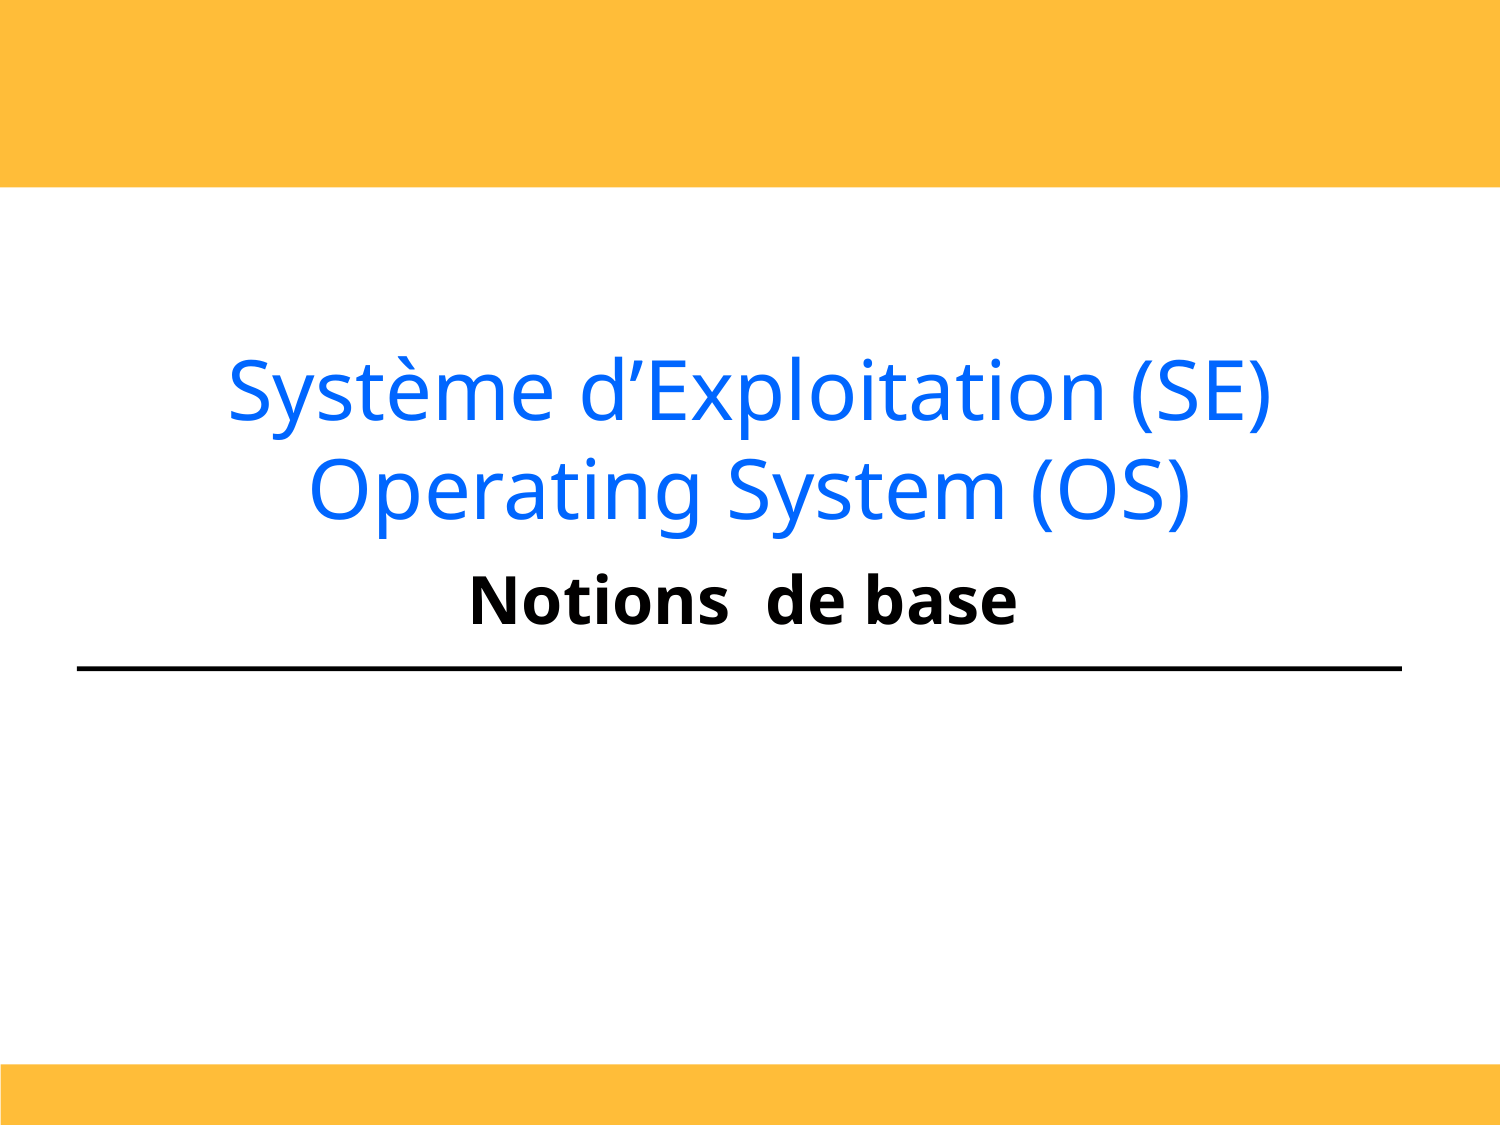

Système d’Exploitation (SE)
Operating System (OS)
Notions de base